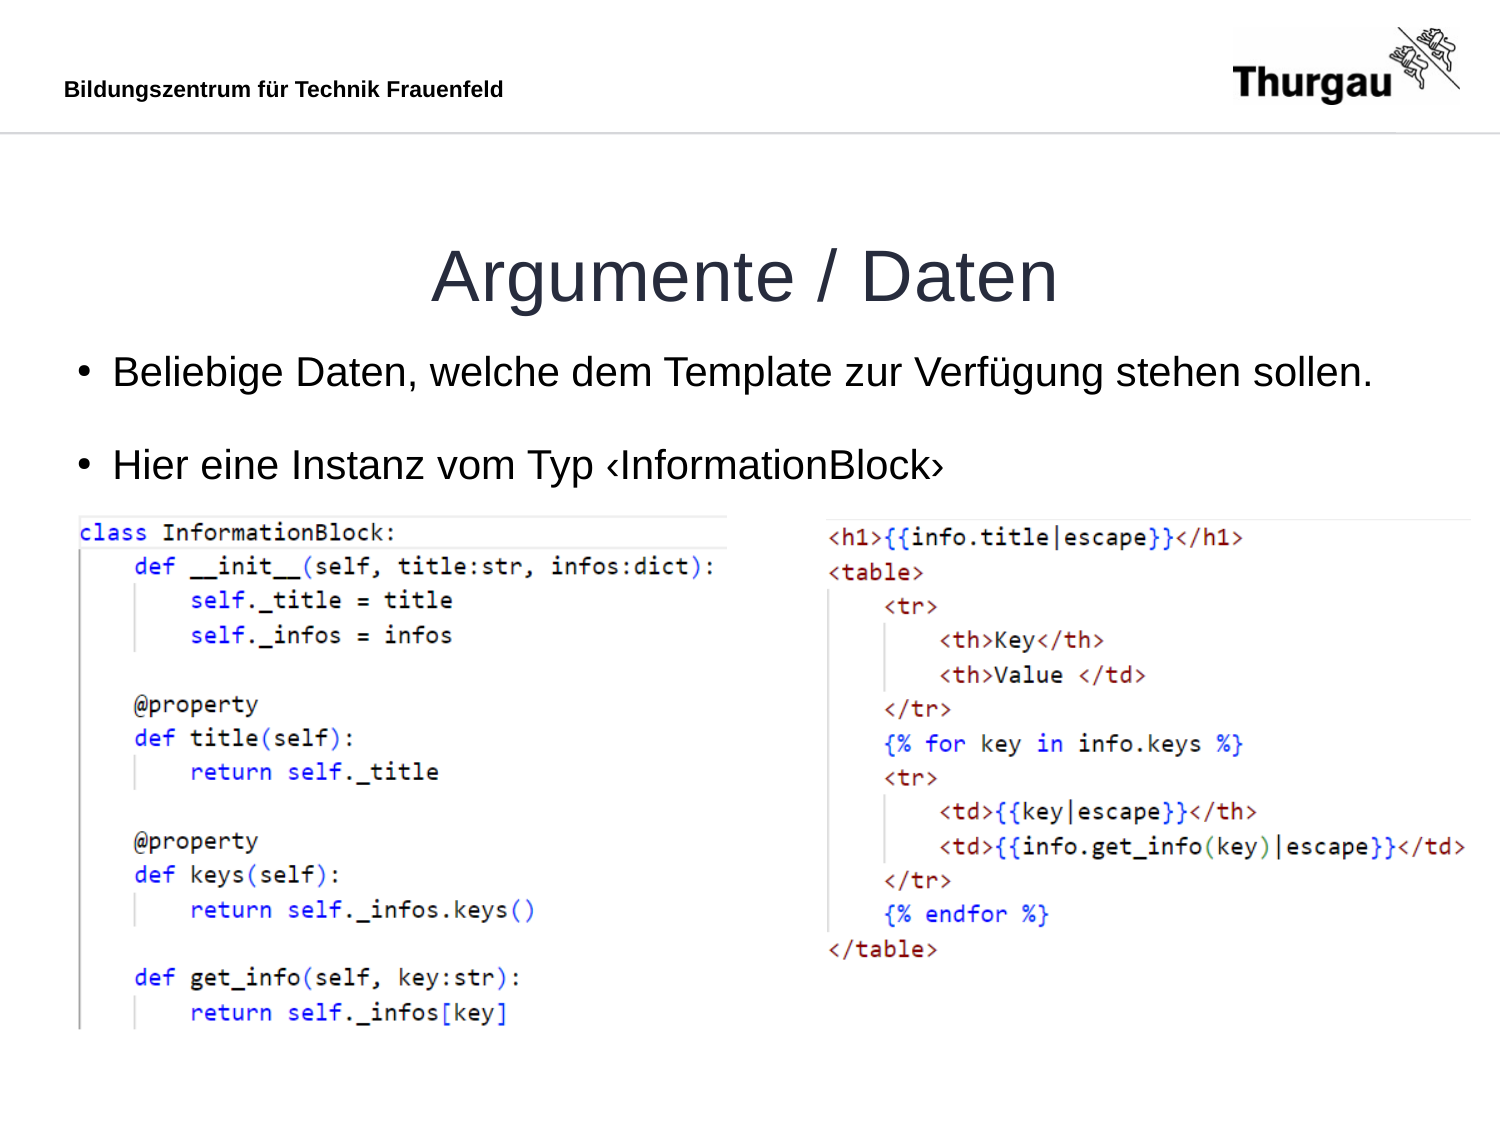

Bildungszentrum für Technik Frauenfeld
Argumente / Daten
Beliebige Daten, welche dem Template zur Verfügung stehen sollen.
Hier eine Instanz vom Typ ‹InformationBlock›